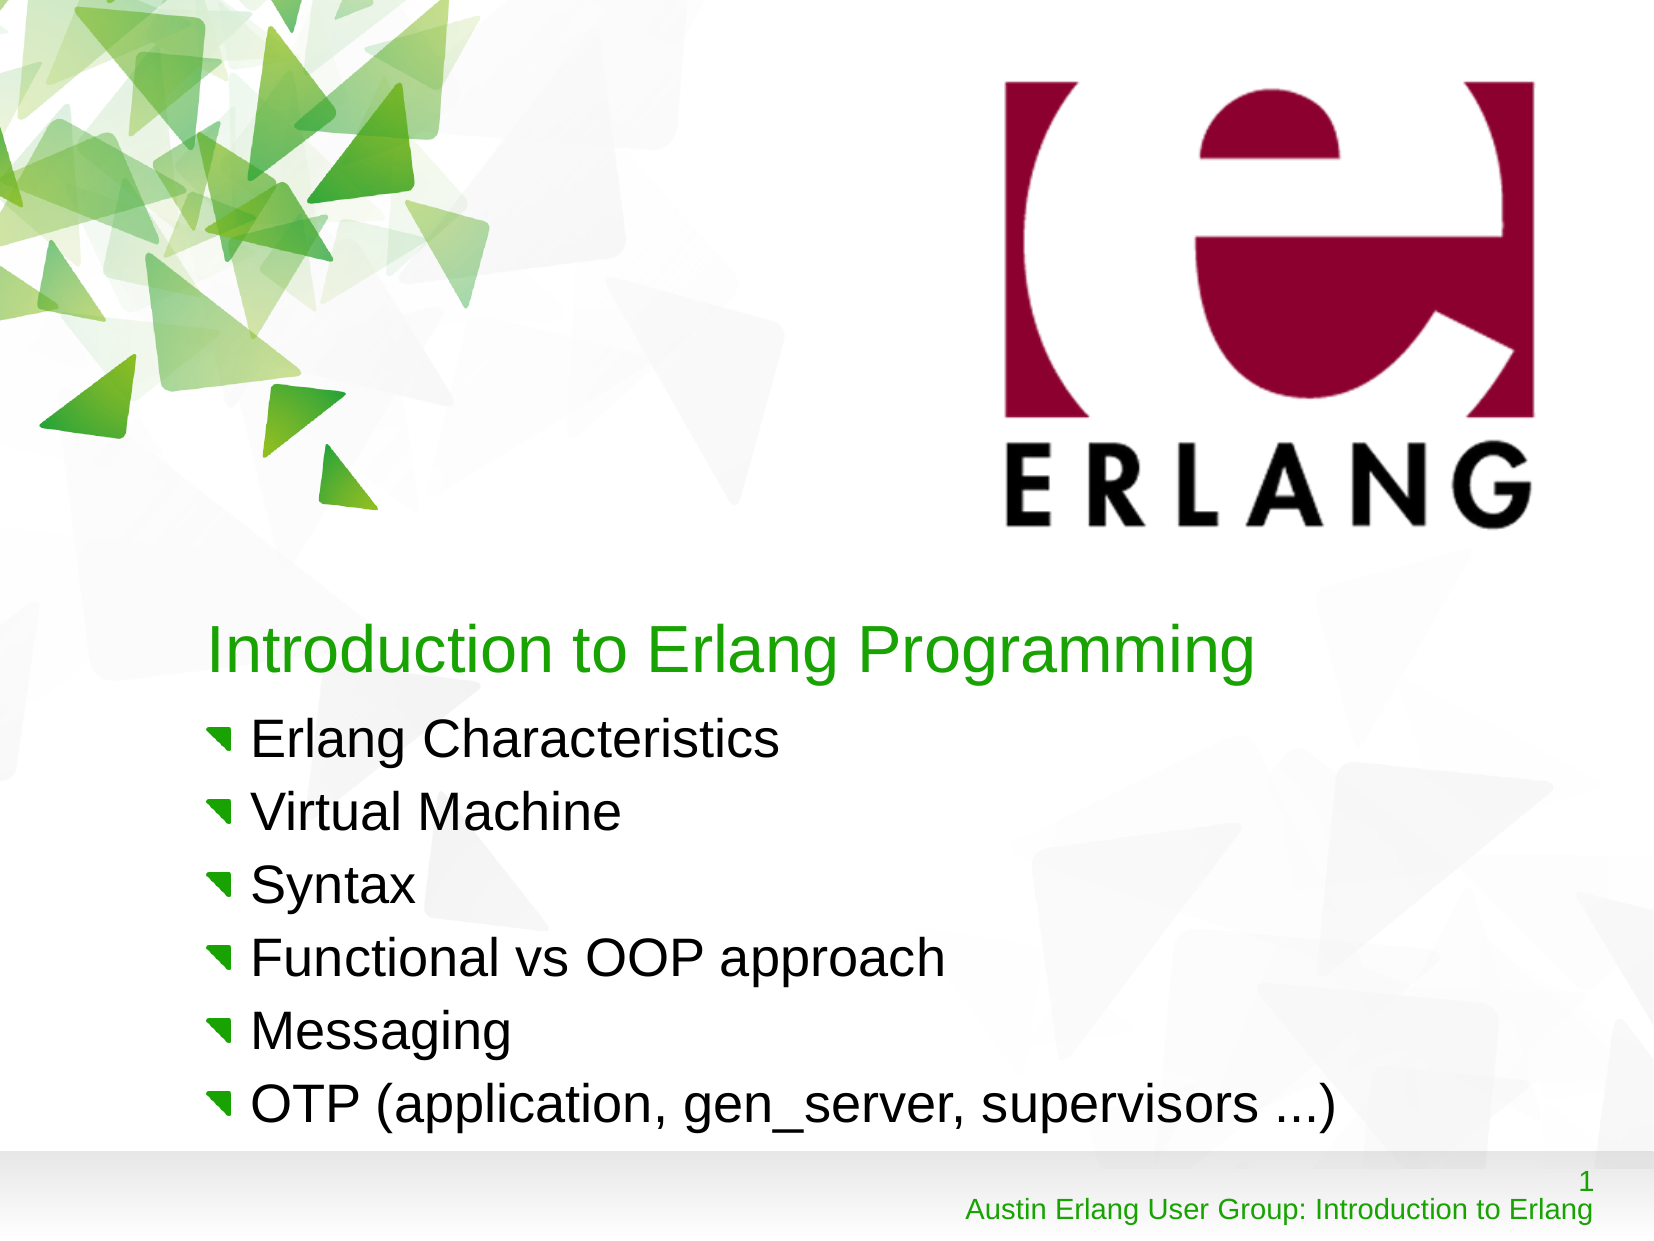

# Introduction to Erlang Programming
Erlang Characteristics
Virtual Machine
Syntax
Functional vs OOP approach
Messaging
OTP (application, gen_server, supervisors ...)
1
Austin Erlang User Group: Introduction to Erlang